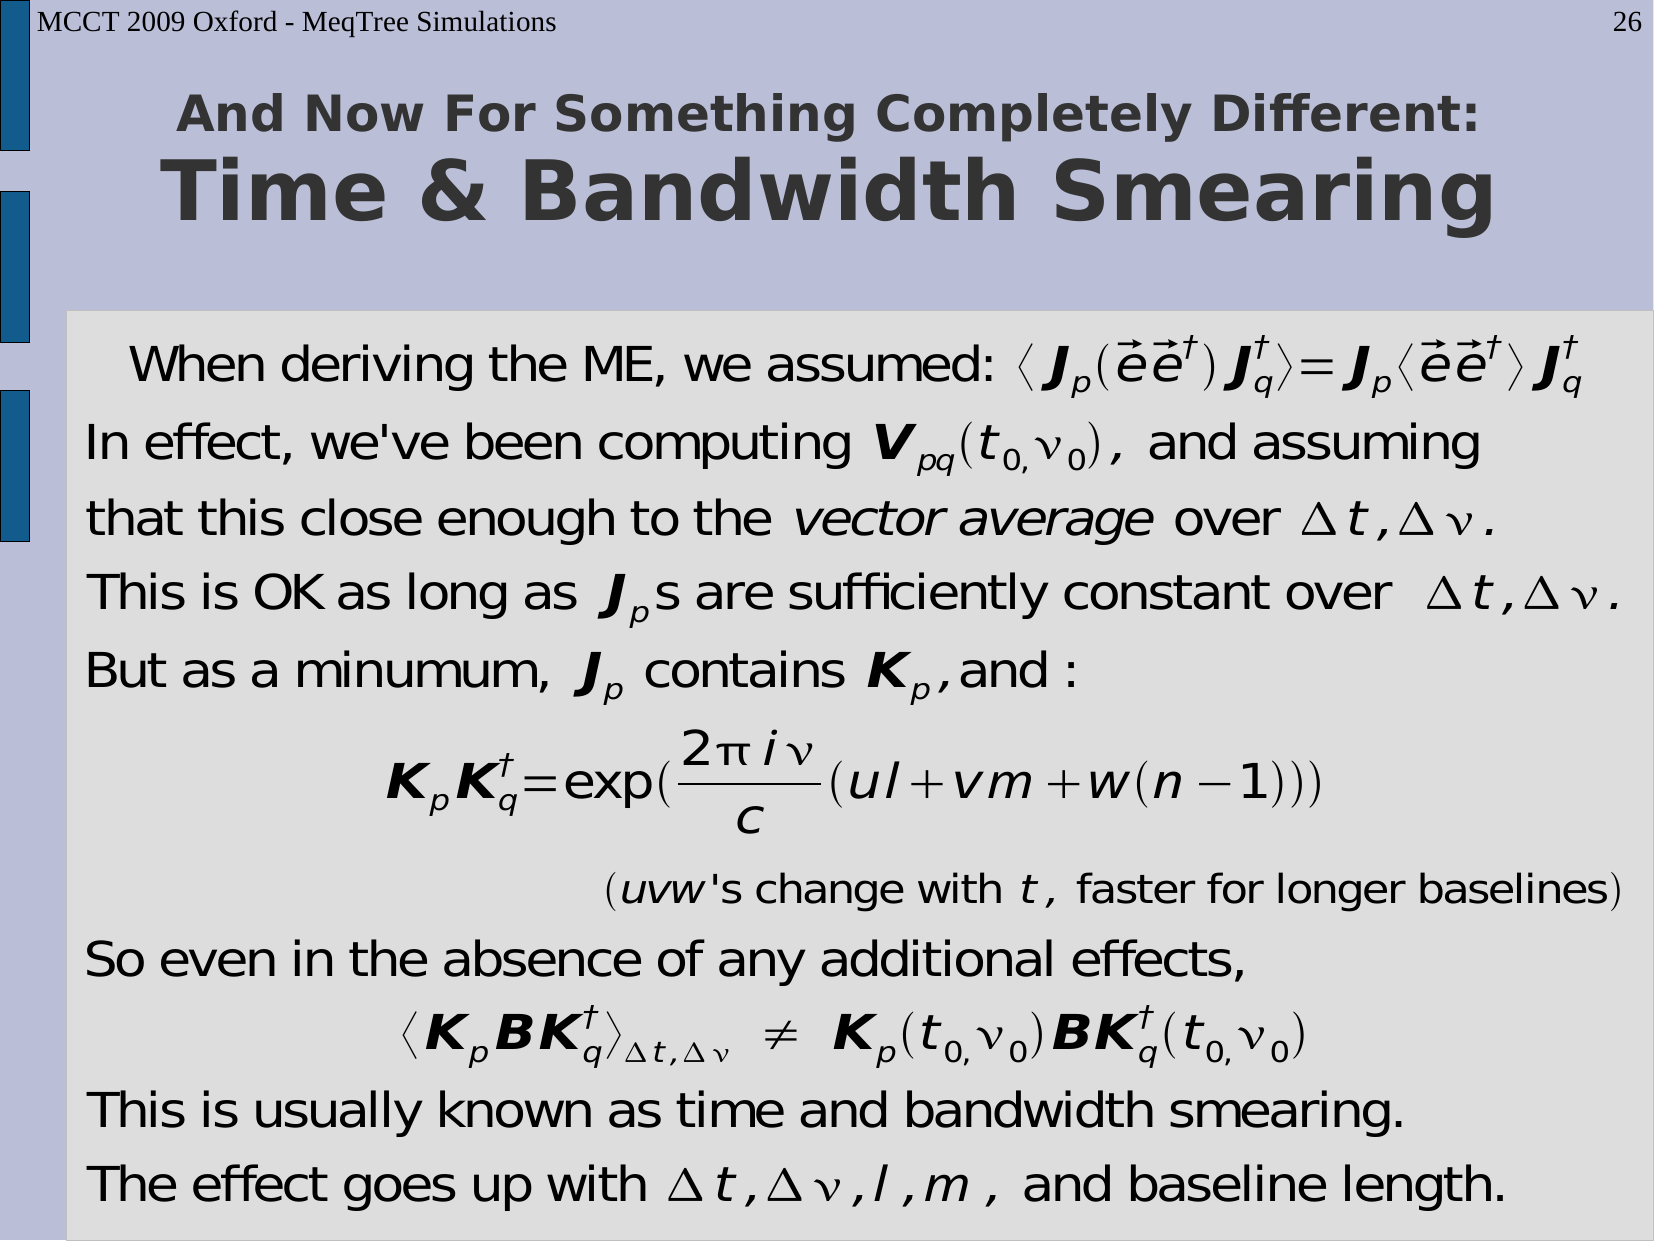

MCCT 2009 Oxford - MeqTree Simulations
26
# And Now For Something Completely Different: Time & Bandwidth Smearing